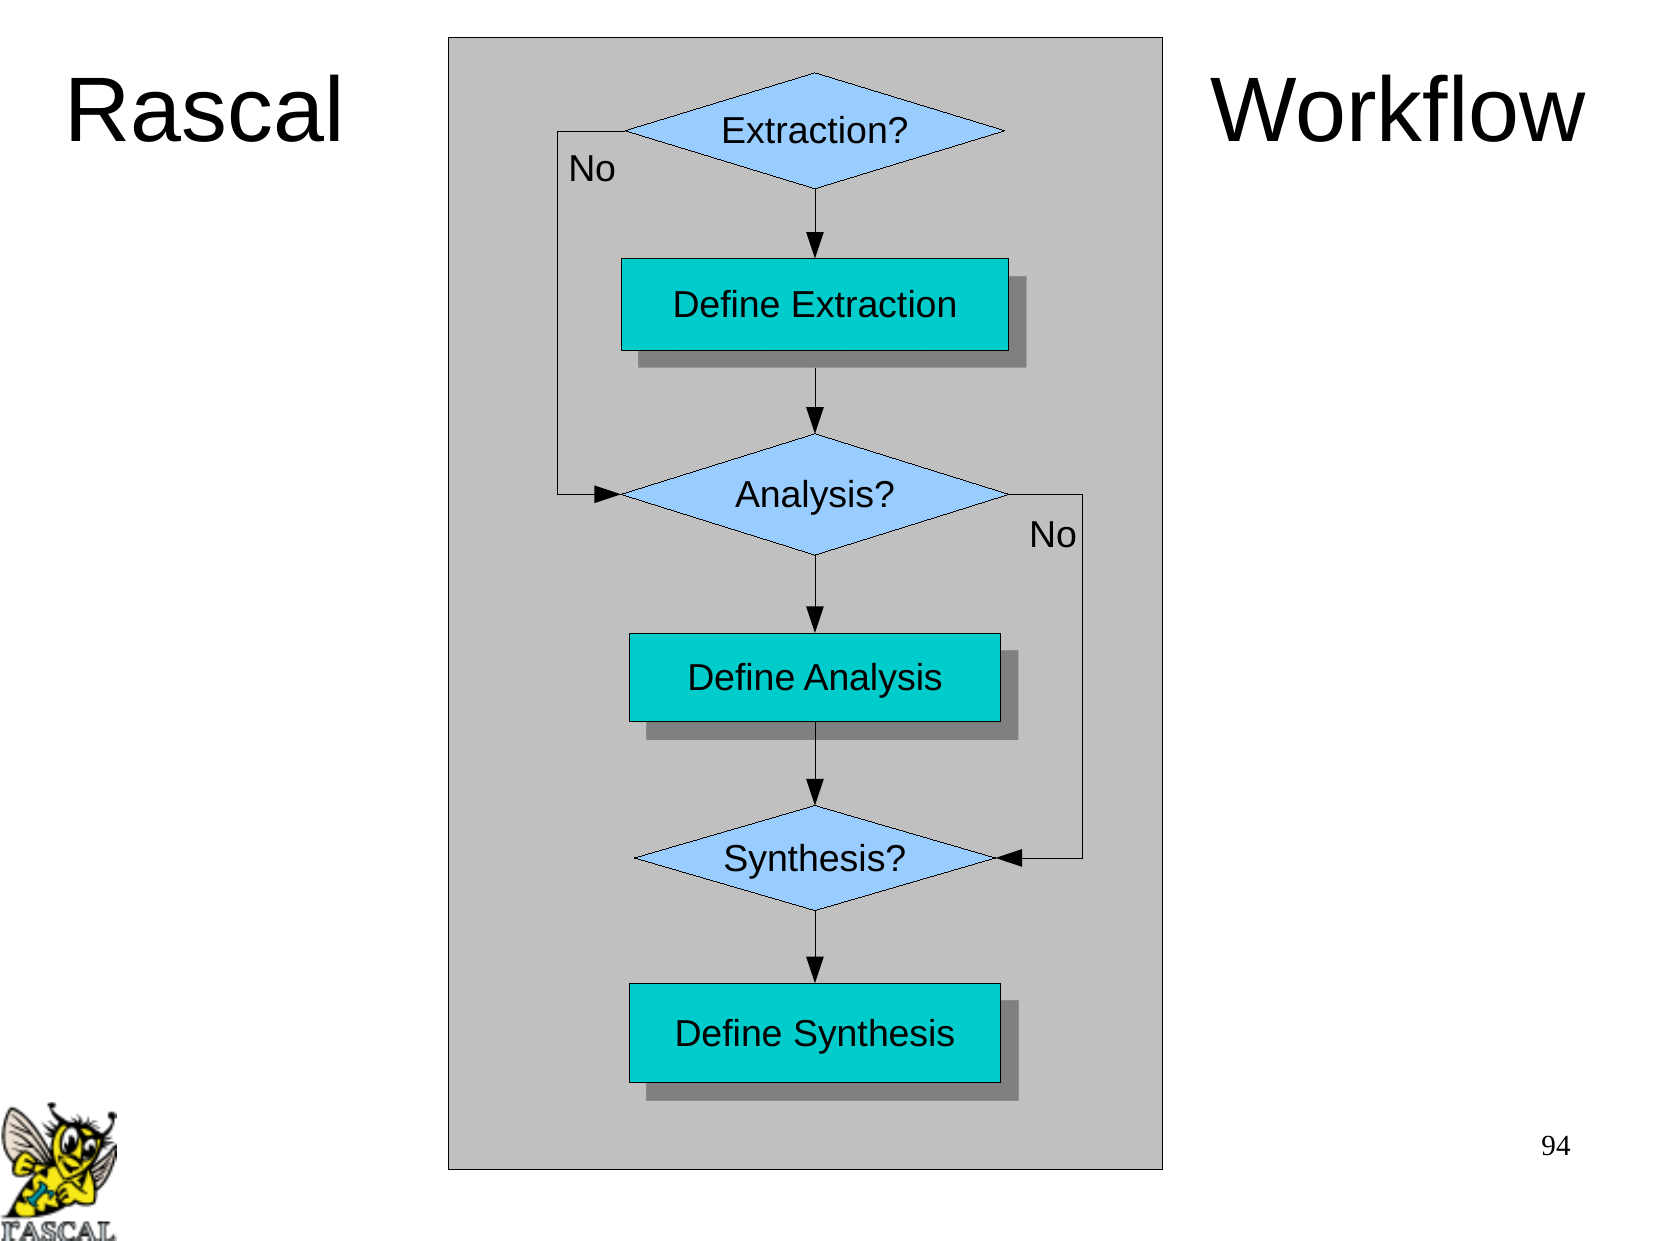

Rascal Workflow
Extraction?
No
Define Extraction
Analysis?
No
Define Analysis
Synthesis?
Define Synthesis
94